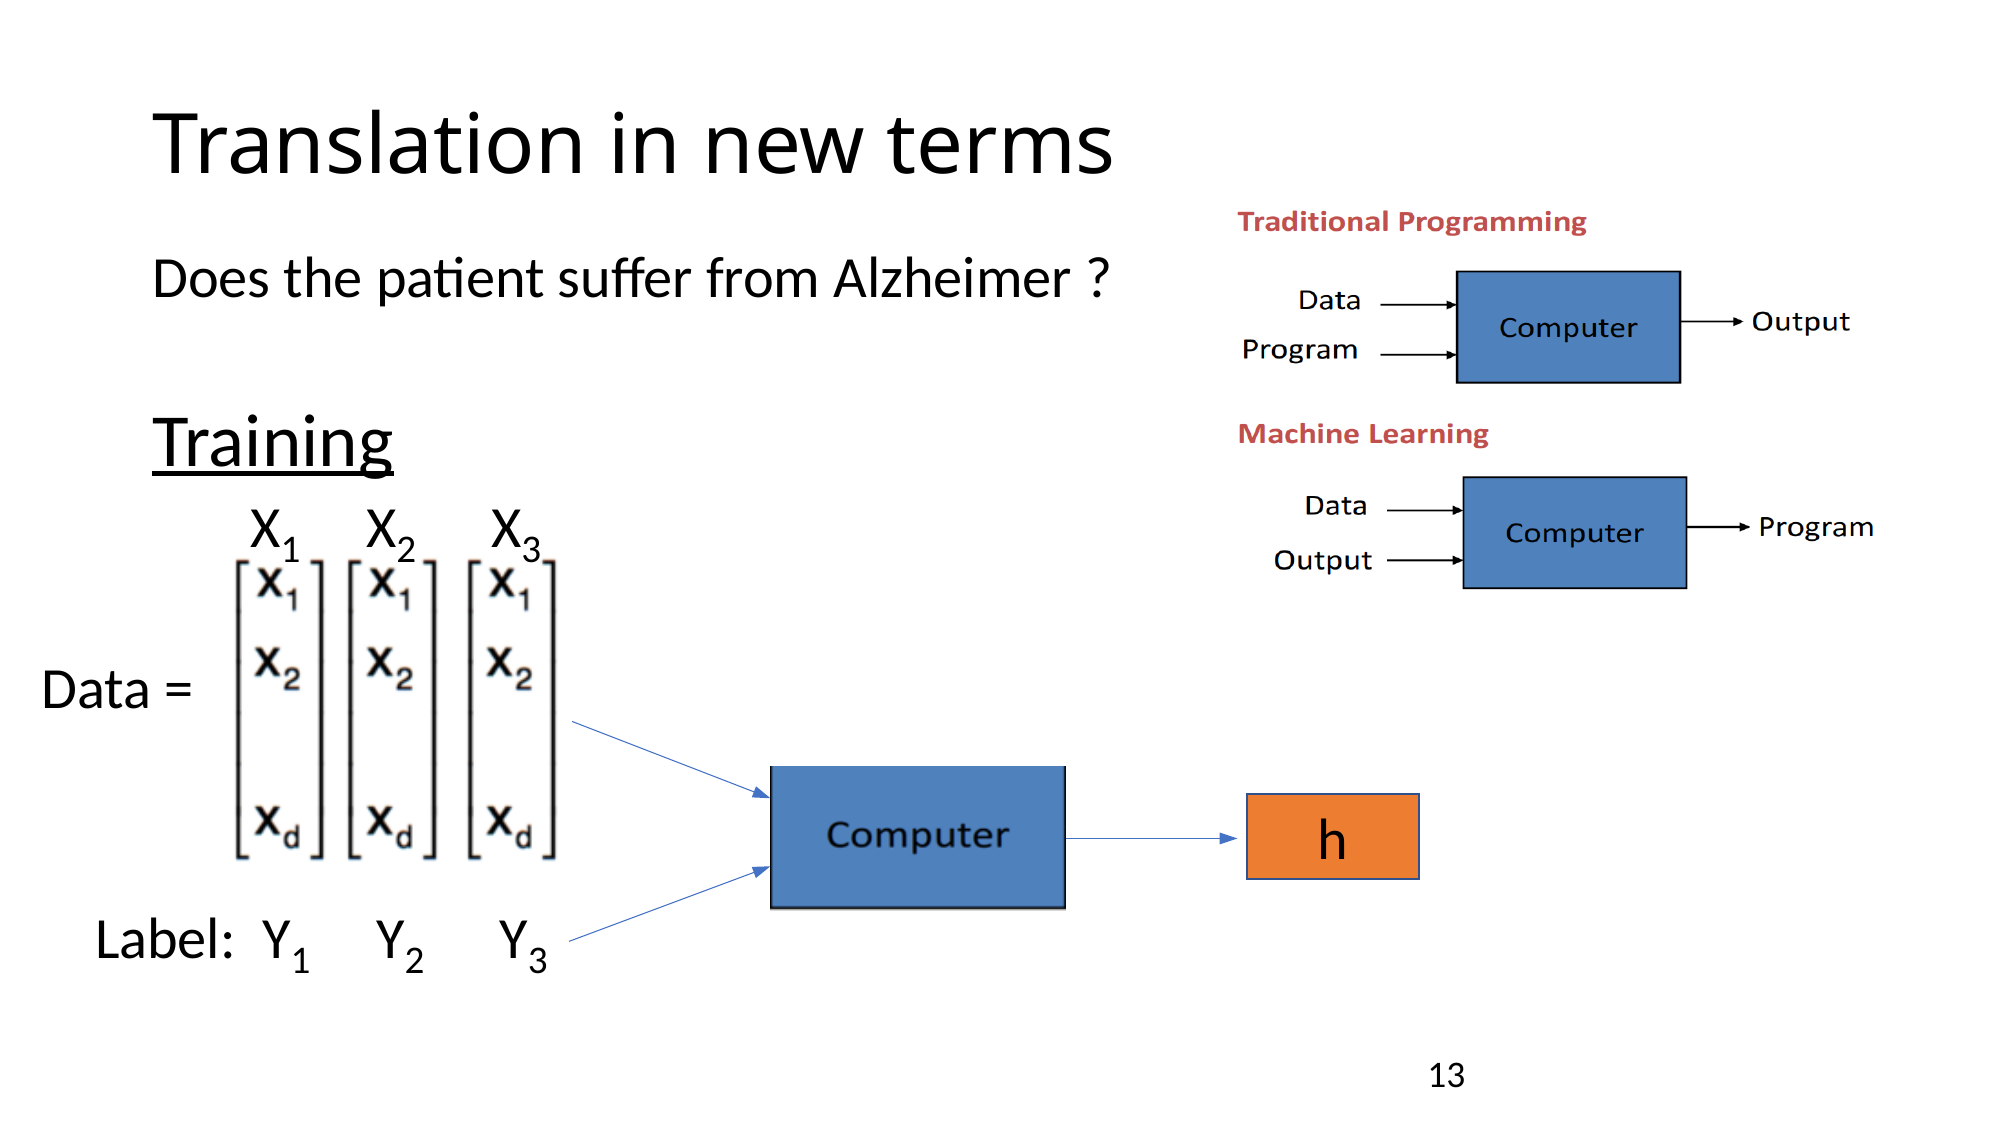

# Translation in new terms
Does the patient suffer from Alzheimer ?
Training
X1 X2 X3
Data =
h
Label: Y1 Y2 Y3
13